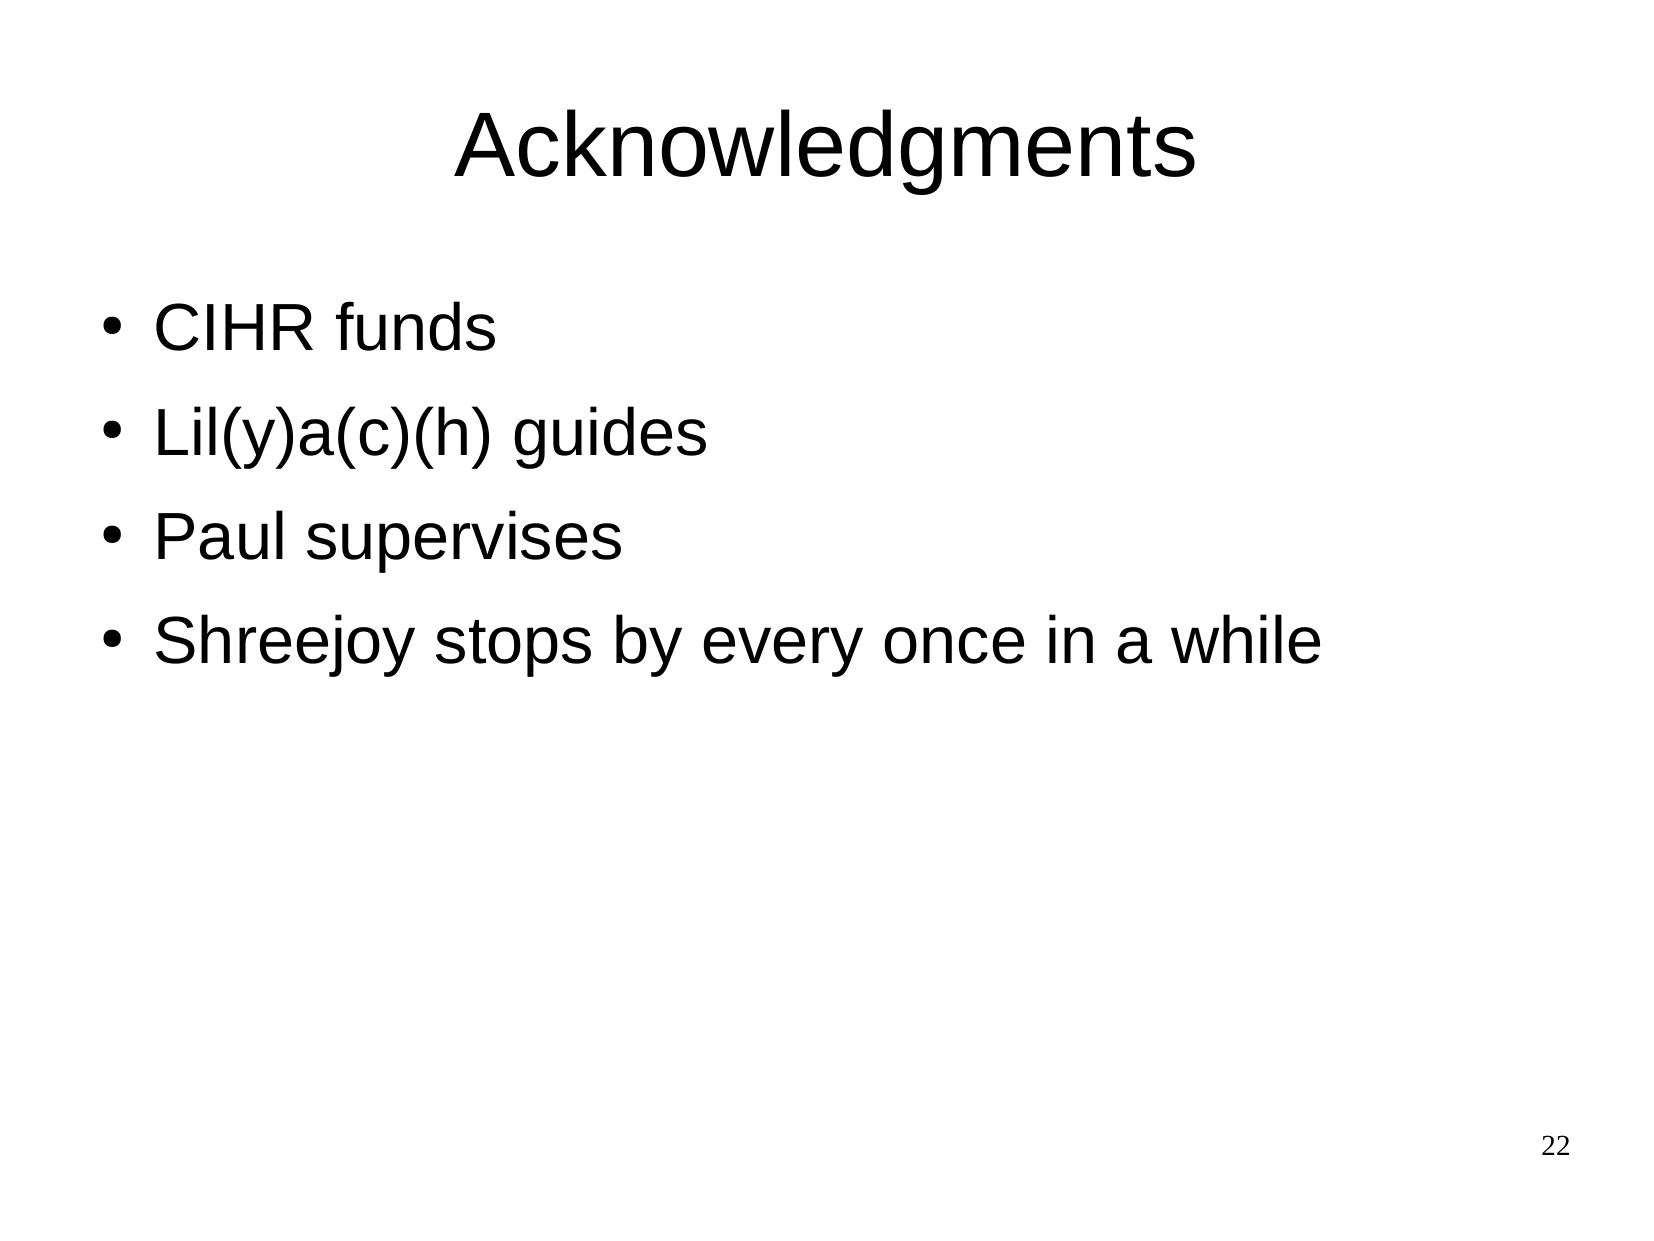

# Acknowledgments
CIHR funds
Lil(y)a(c)(h) guides
Paul supervises
Shreejoy stops by every once in a while
22